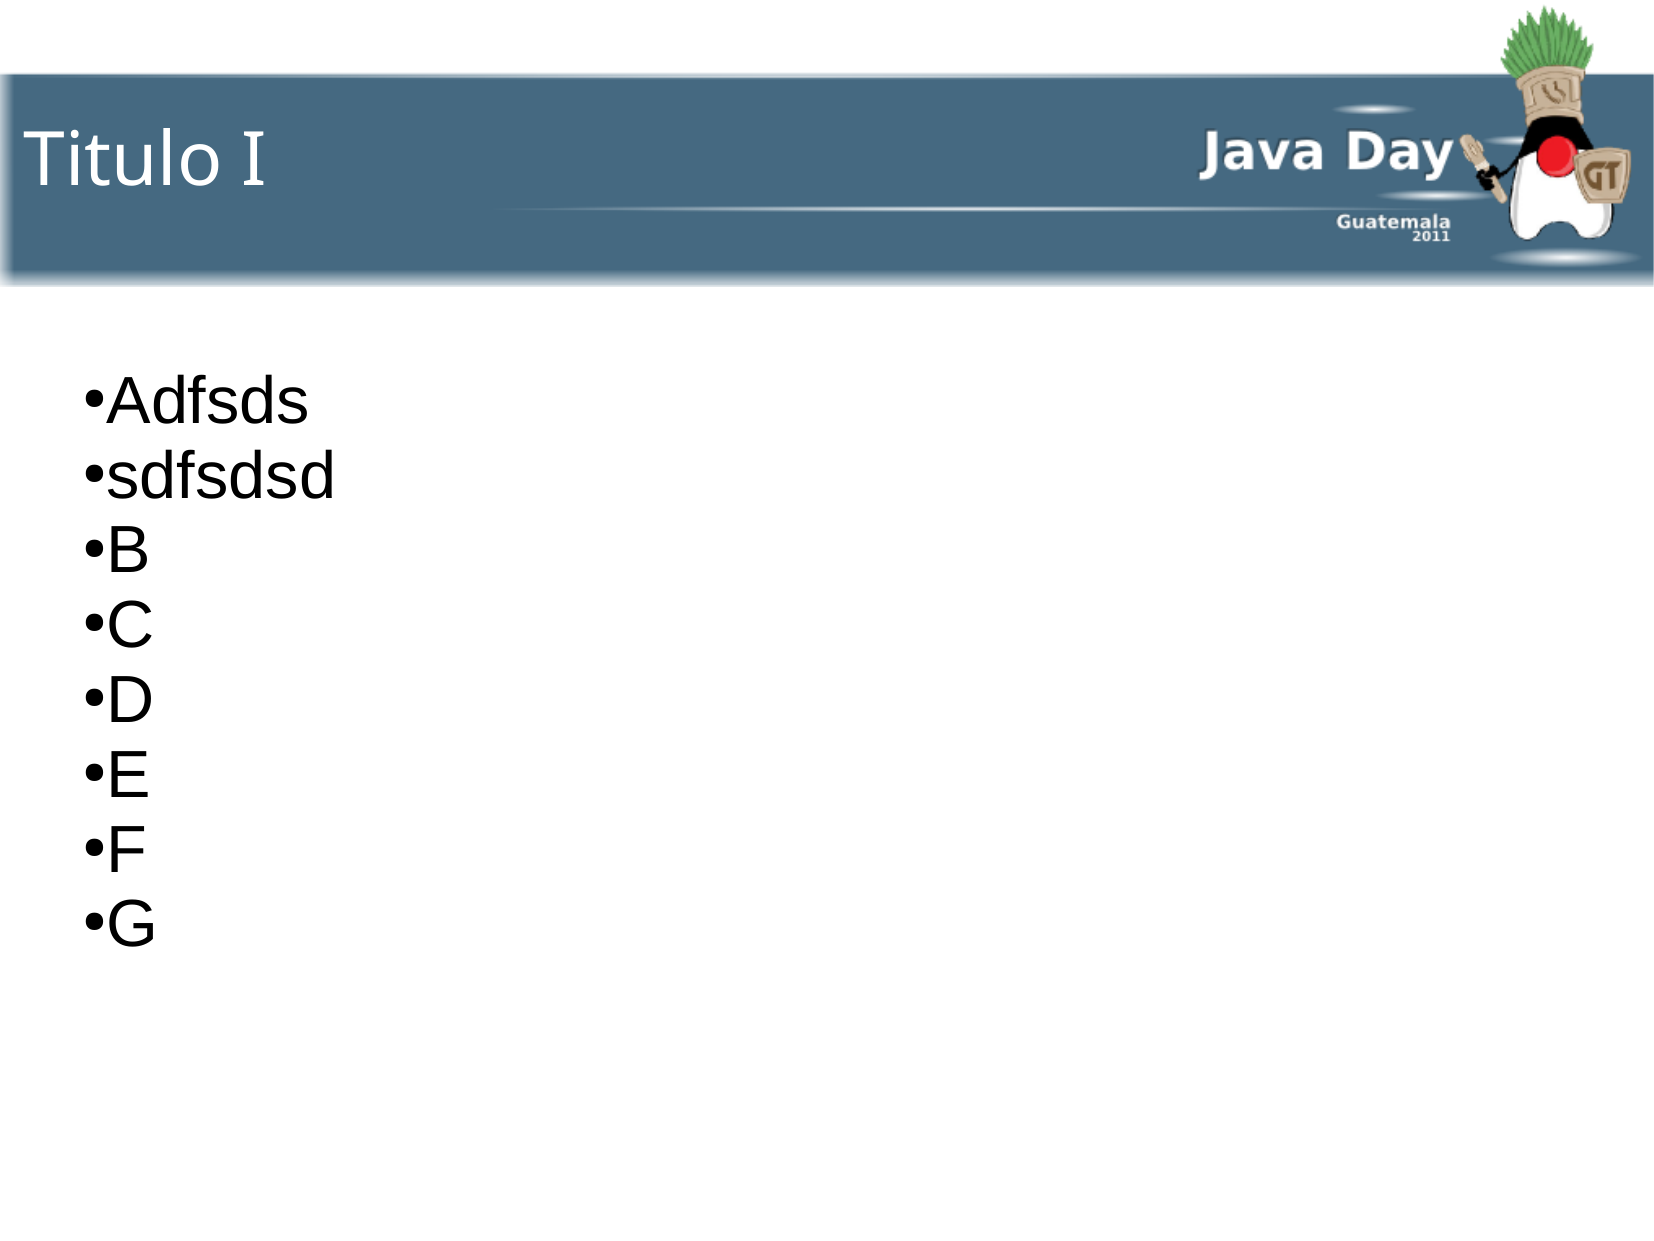

# Titulo I
Adfsds
sdfsdsd
B
C
D
E
F
G